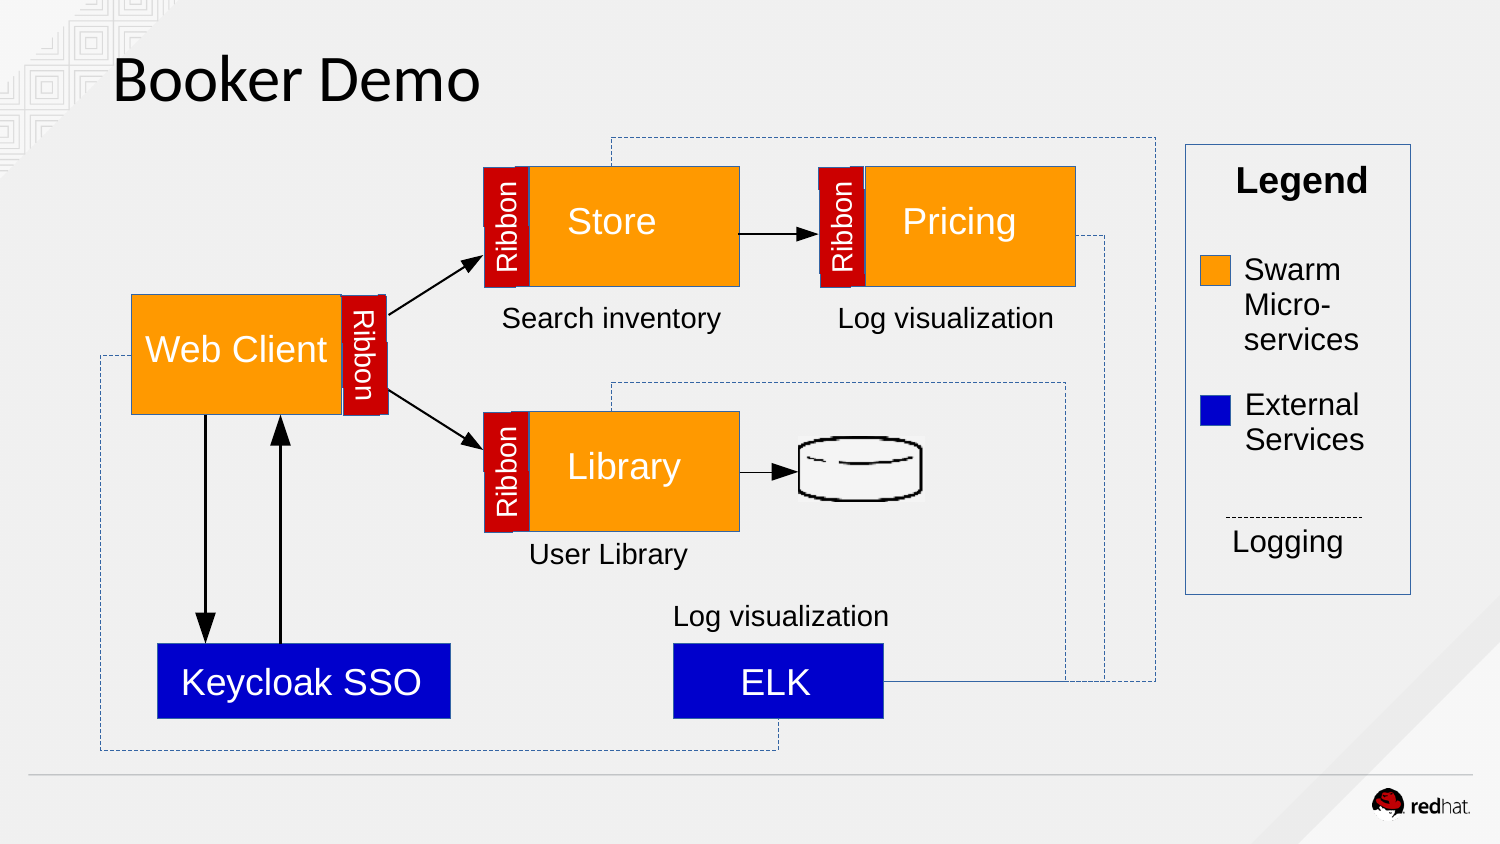

# Booker Demo
Legend
Store
Ribbon
Pricing
Ribbon
Swarm
Micro-services
Web Client
Ribbon
Search inventory
Log visualization
External
Services
Library
Ribbon
Logging
User Library
Log visualization
ELK
Keycloak SSO